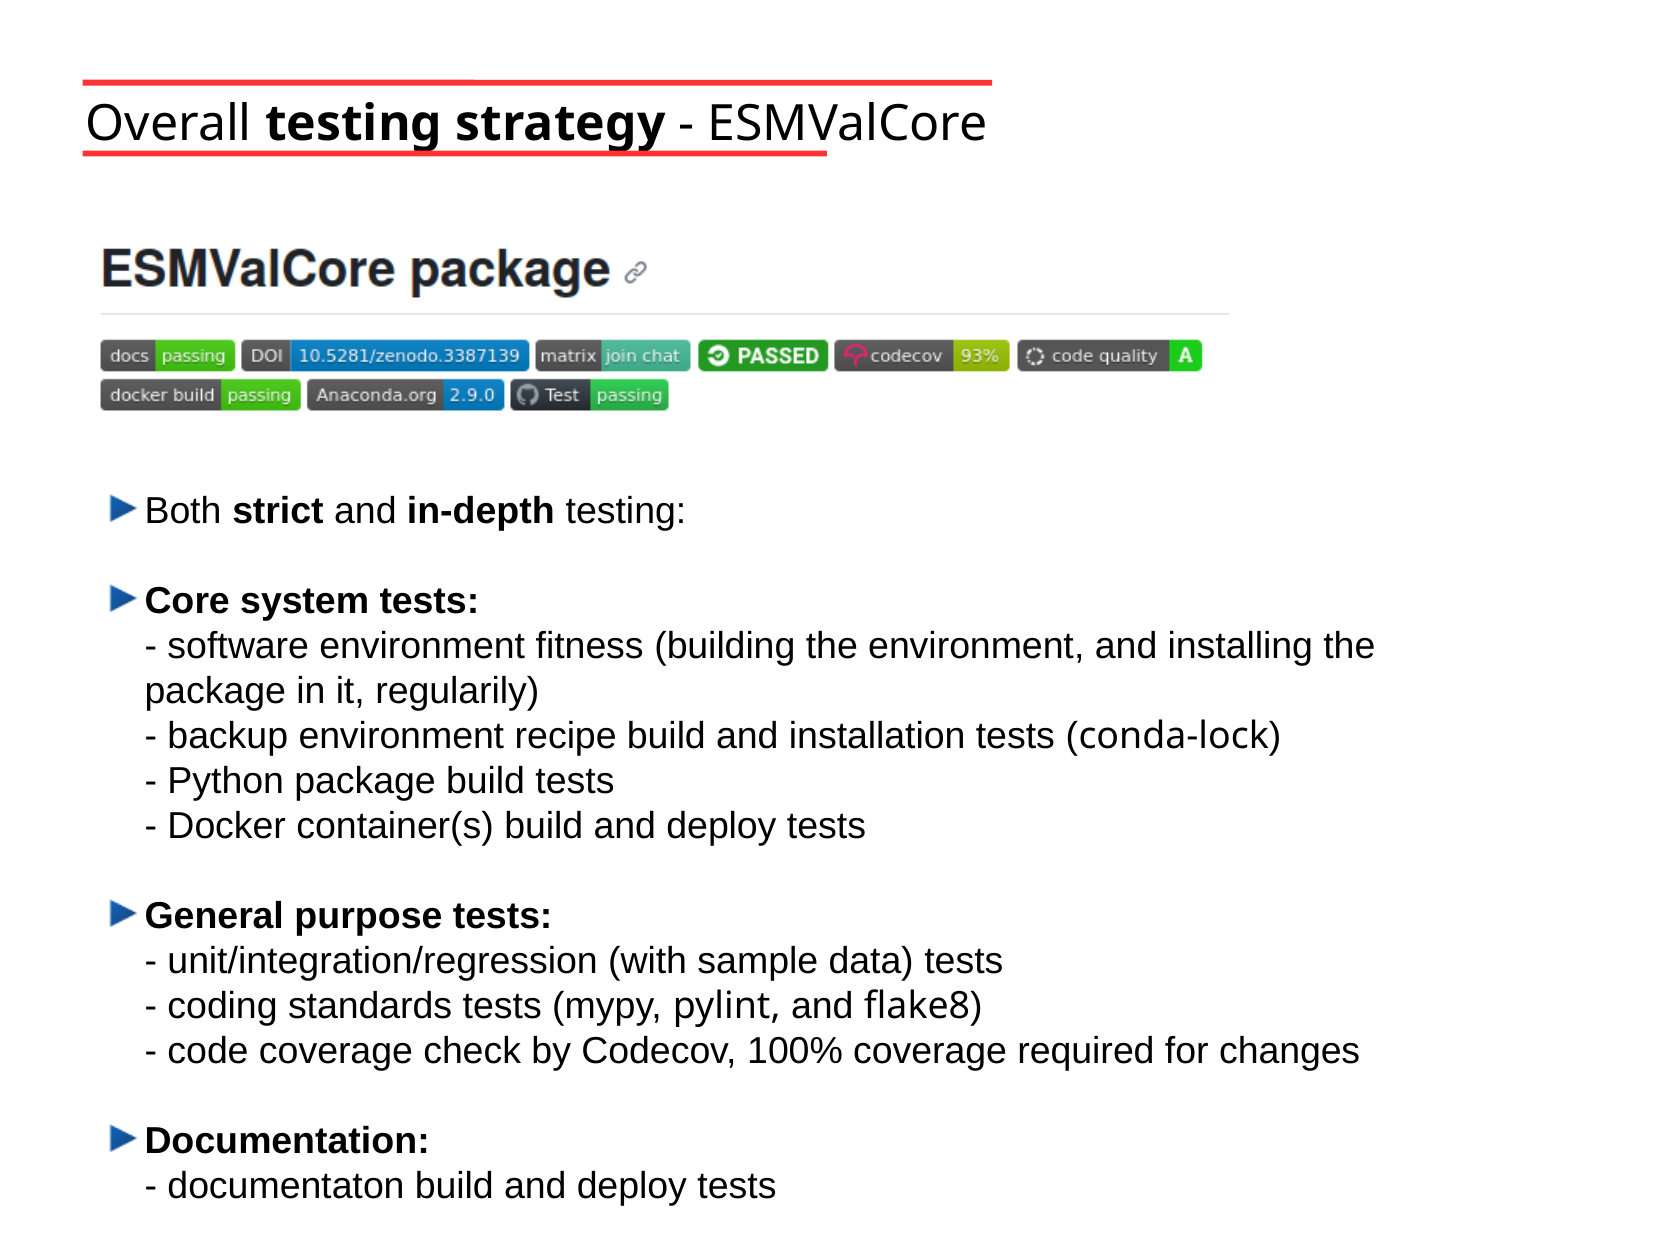

Overall testing strategy - ESMValCore
Both strict and in-depth testing:
Core system tests:
- software environment fitness (building the environment, and installing the package in it, regularily)
- backup environment recipe build and installation tests (conda-lock)
- Python package build tests
- Docker container(s) build and deploy tests
General purpose tests:
- unit/integration/regression (with sample data) tests
- coding standards tests (mypy, pylint, and flake8)
- code coverage check by Codecov, 100% coverage required for changes
Documentation:
- documentaton build and deploy tests